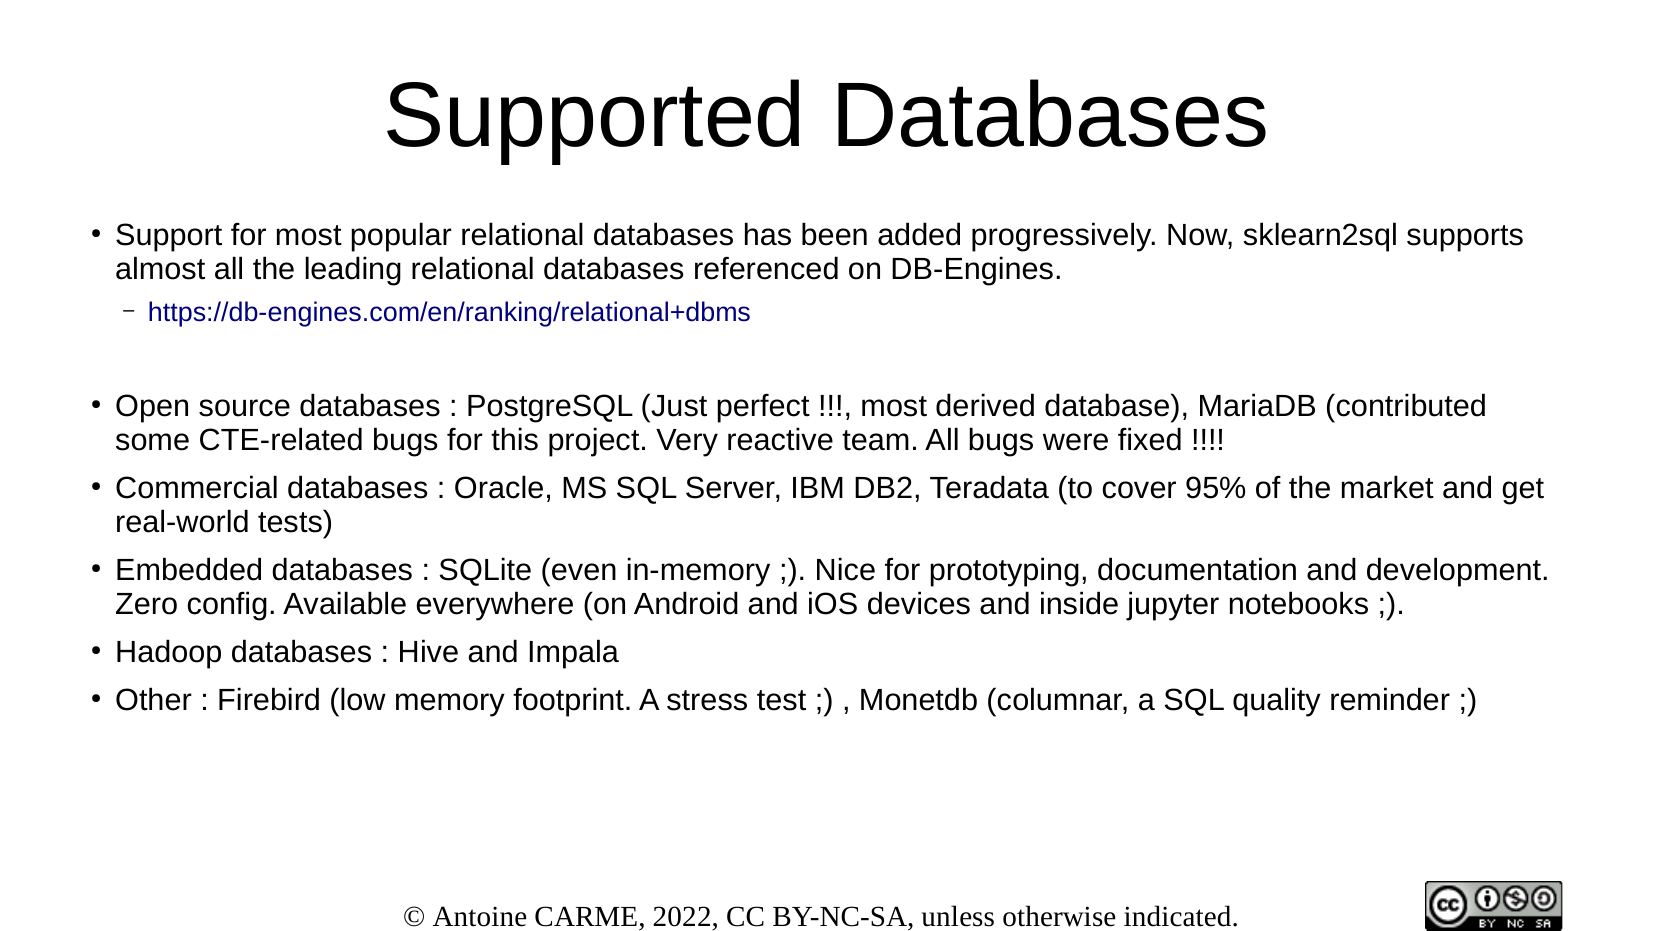

# Supported Databases
Support for most popular relational databases has been added progressively. Now, sklearn2sql supports almost all the leading relational databases referenced on DB-Engines.
https://db-engines.com/en/ranking/relational+dbms
Open source databases : PostgreSQL (Just perfect !!!, most derived database), MariaDB (contributed some CTE-related bugs for this project. Very reactive team. All bugs were fixed !!!!
Commercial databases : Oracle, MS SQL Server, IBM DB2, Teradata (to cover 95% of the market and get real-world tests)
Embedded databases : SQLite (even in-memory ;). Nice for prototyping, documentation and development. Zero config. Available everywhere (on Android and iOS devices and inside jupyter notebooks ;).
Hadoop databases : Hive and Impala
Other : Firebird (low memory footprint. A stress test ;) , Monetdb (columnar, a SQL quality reminder ;)